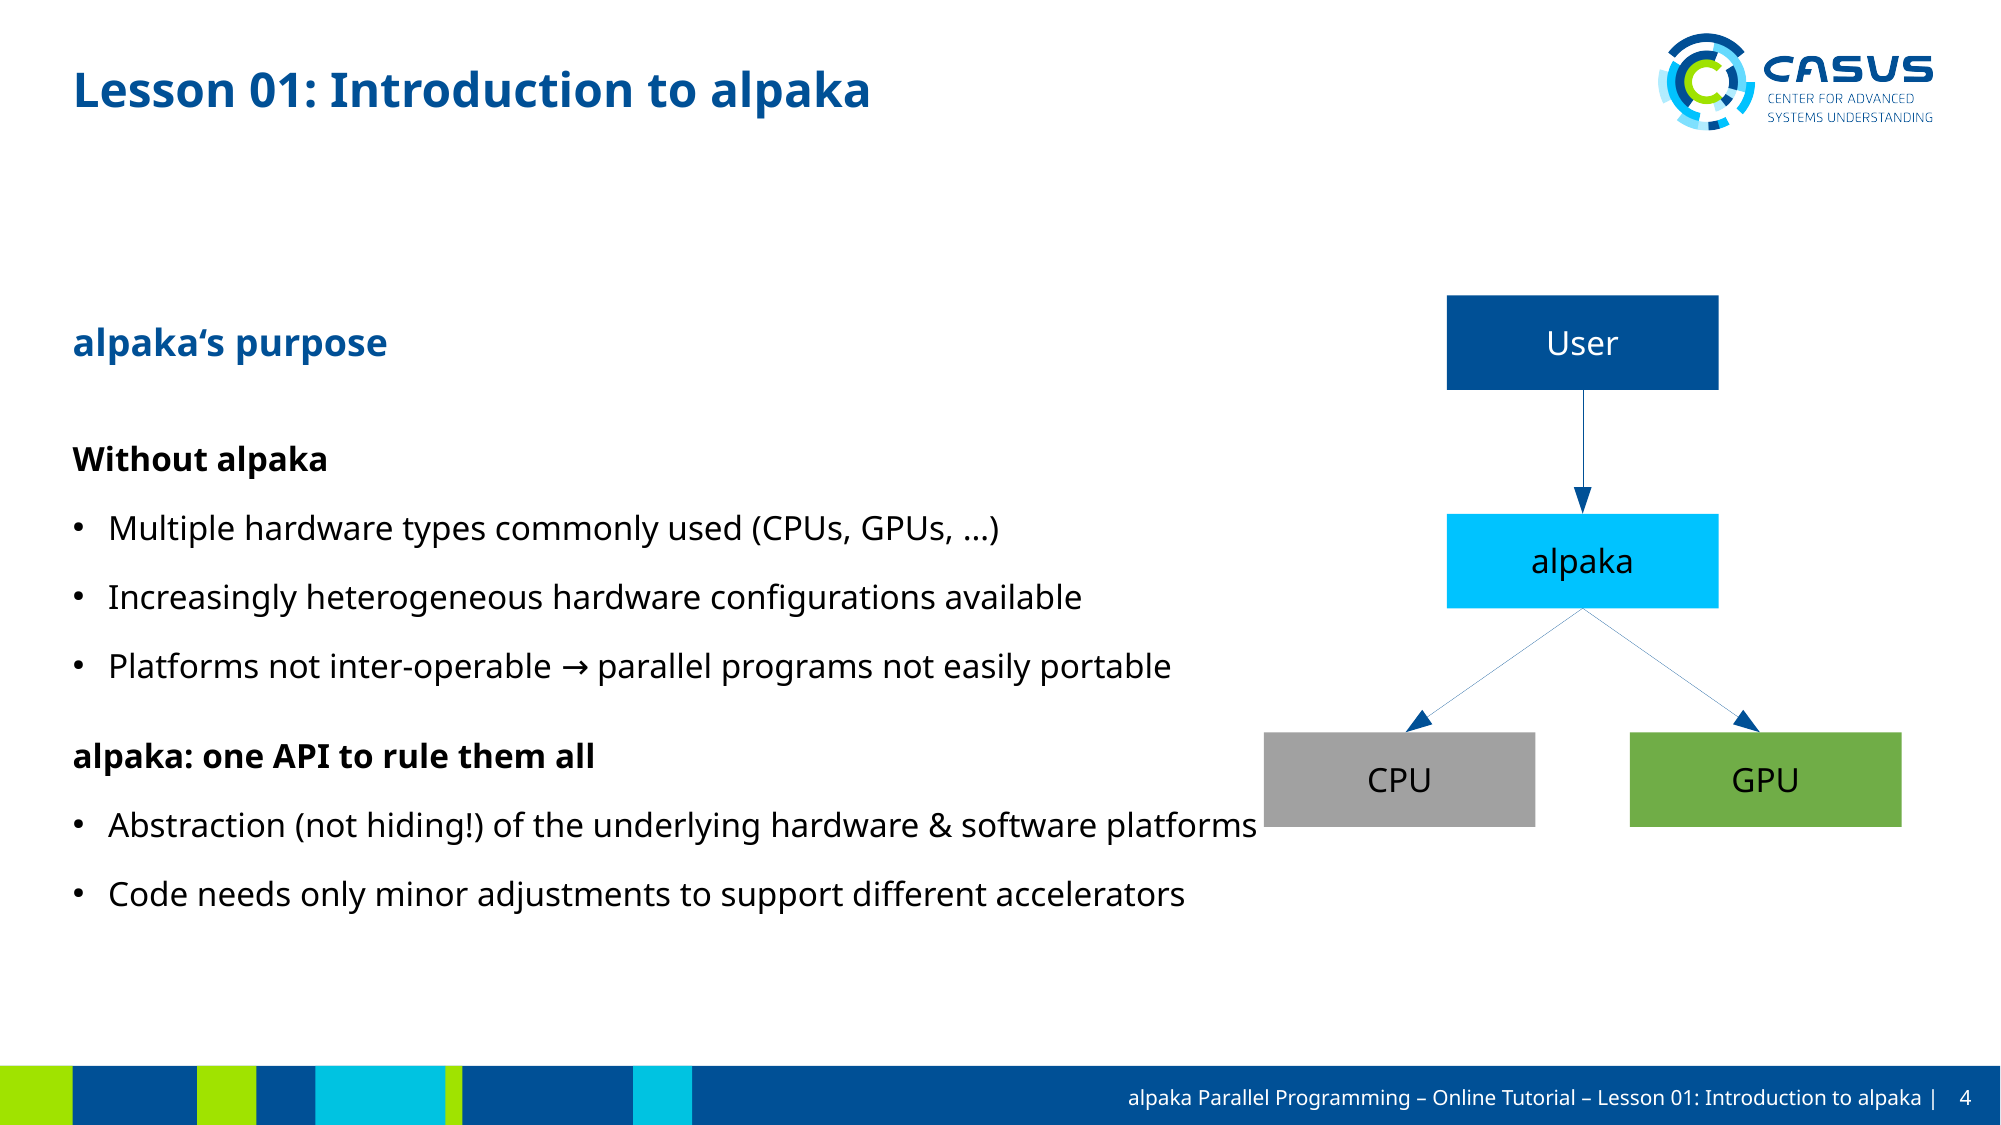

# Lesson 01: Introduction to alpaka
User
alpaka‘s purpose
Without alpaka
Multiple hardware types commonly used (CPUs, GPUs, …)
Increasingly heterogeneous hardware configurations available
Platforms not inter-operable → parallel programs not easily portable
alpaka: one API to rule them all
Abstraction (not hiding!) of the underlying hardware & software platforms
Code needs only minor adjustments to support different accelerators
alpaka
CPU
GPU
alpaka Parallel Programming – Online Tutorial – Lesson 01: Introduction to alpaka
4